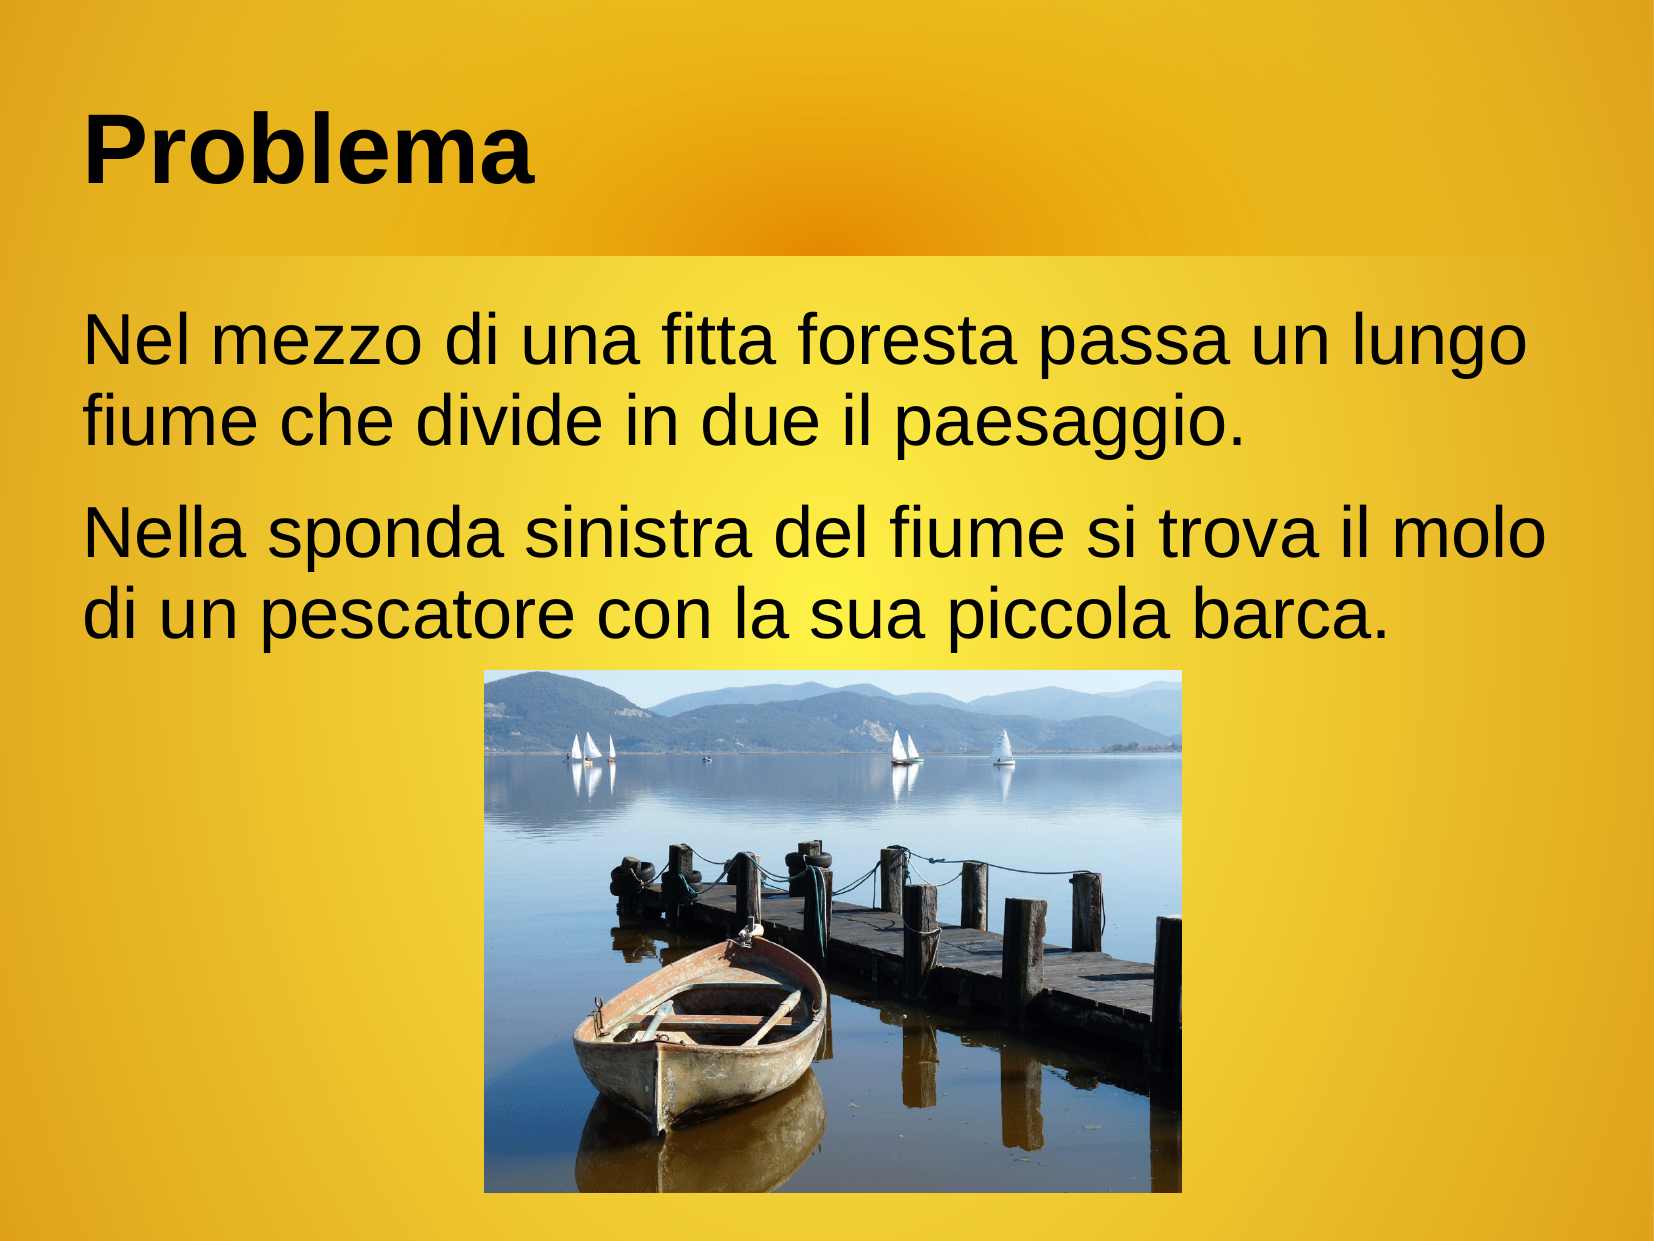

# Problema
Nel mezzo di una fitta foresta passa un lungo fiume che divide in due il paesaggio.
Nella sponda sinistra del fiume si trova il molo di un pescatore con la sua piccola barca.